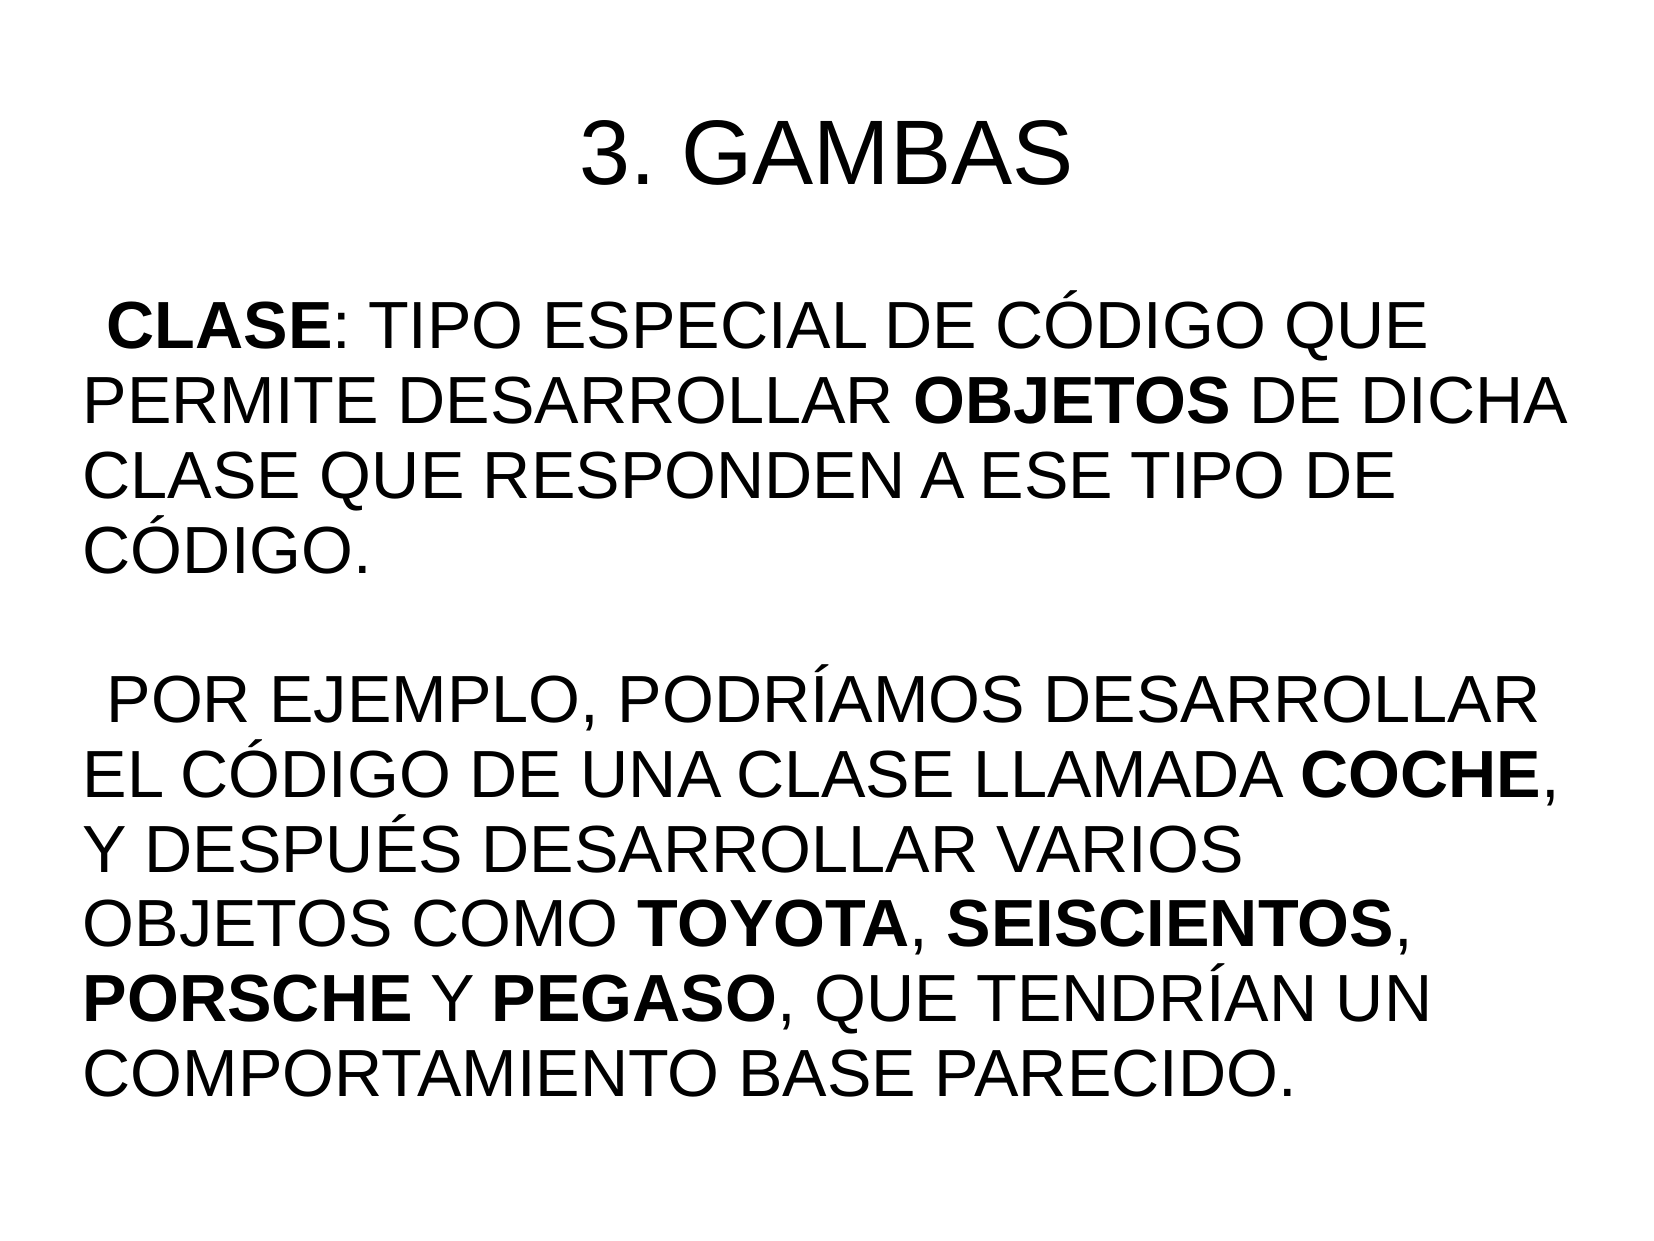

# 3. GAMBAS
CLASE: TIPO ESPECIAL DE CÓDIGO QUE PERMITE DESARROLLAR OBJETOS DE DICHA CLASE QUE RESPONDEN A ESE TIPO DE CÓDIGO.
POR EJEMPLO, PODRÍAMOS DESARROLLAR EL CÓDIGO DE UNA CLASE LLAMADA COCHE, Y DESPUÉS DESARROLLAR VARIOS OBJETOS COMO TOYOTA, SEISCIENTOS, PORSCHE Y PEGASO, QUE TENDRÍAN UN COMPORTAMIENTO BASE PARECIDO.